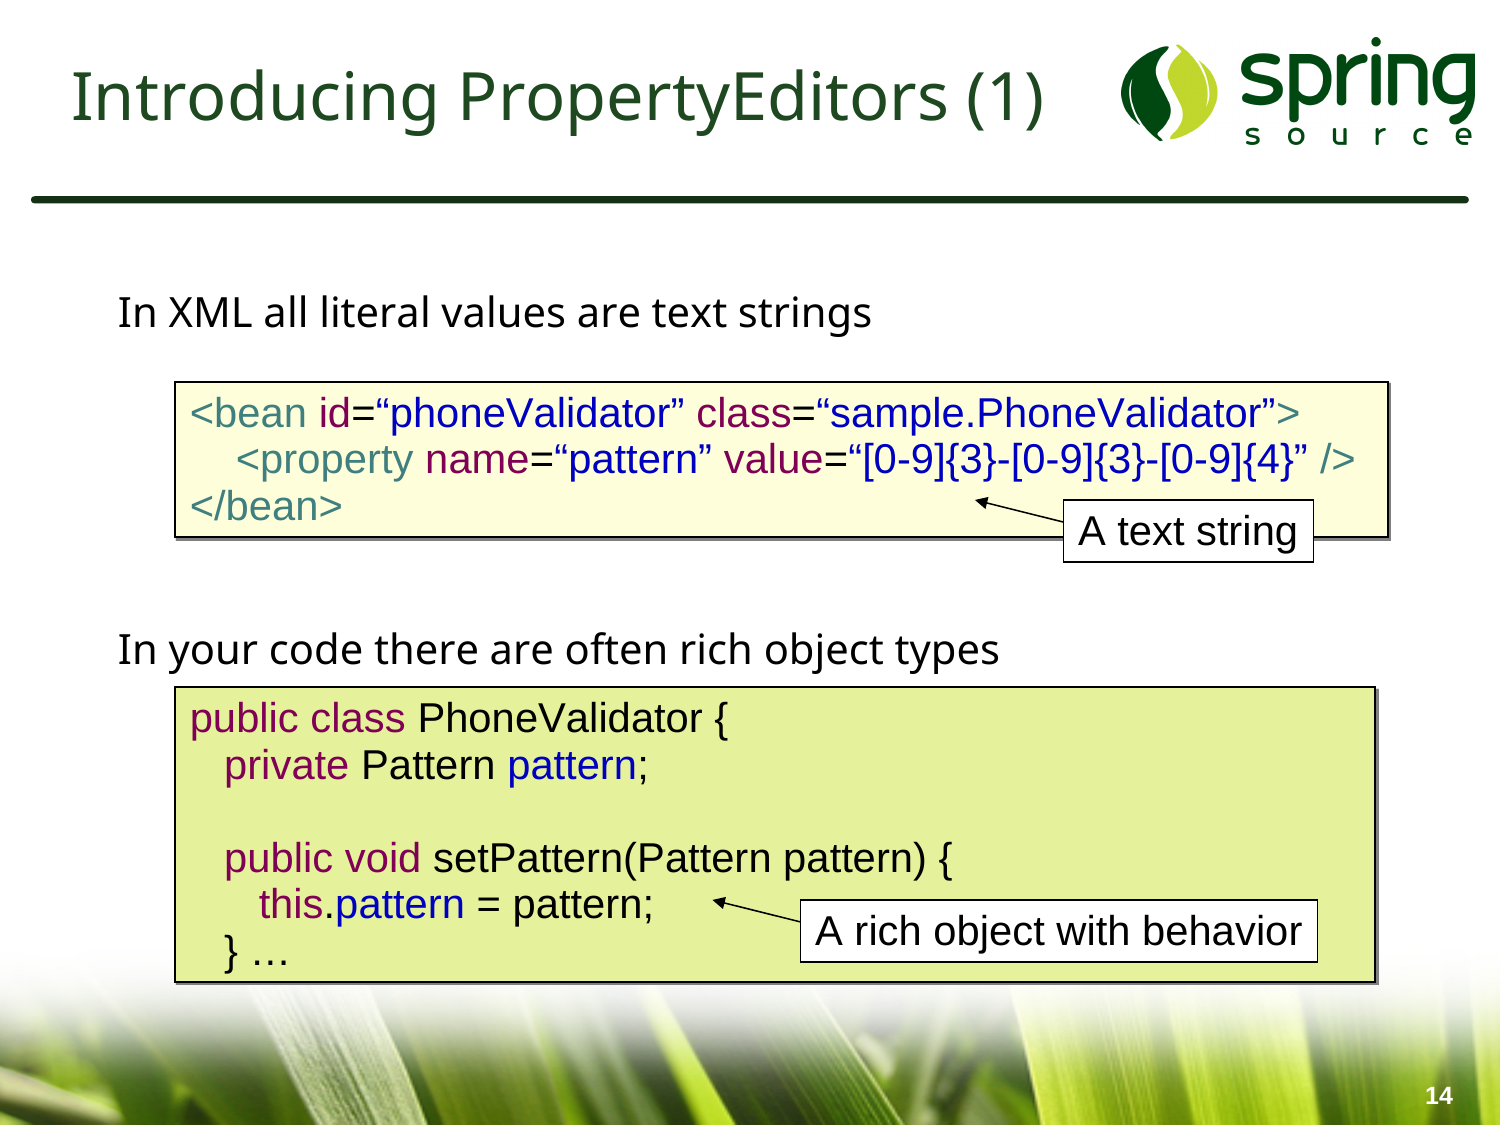

# Introducing PropertyEditors (1)
In XML all literal values are text strings
In your code there are often rich object types
<bean id=“phoneValidator” class=“sample.PhoneValidator”>
 <property name=“pattern” value=“[0-9]{3}-[0-9]{3}-[0-9]{4}” />
</bean>
A text string
public class PhoneValidator {
 private Pattern pattern;
 public void setPattern(Pattern pattern) {
 this.pattern = pattern;
 } …
A rich object with behavior